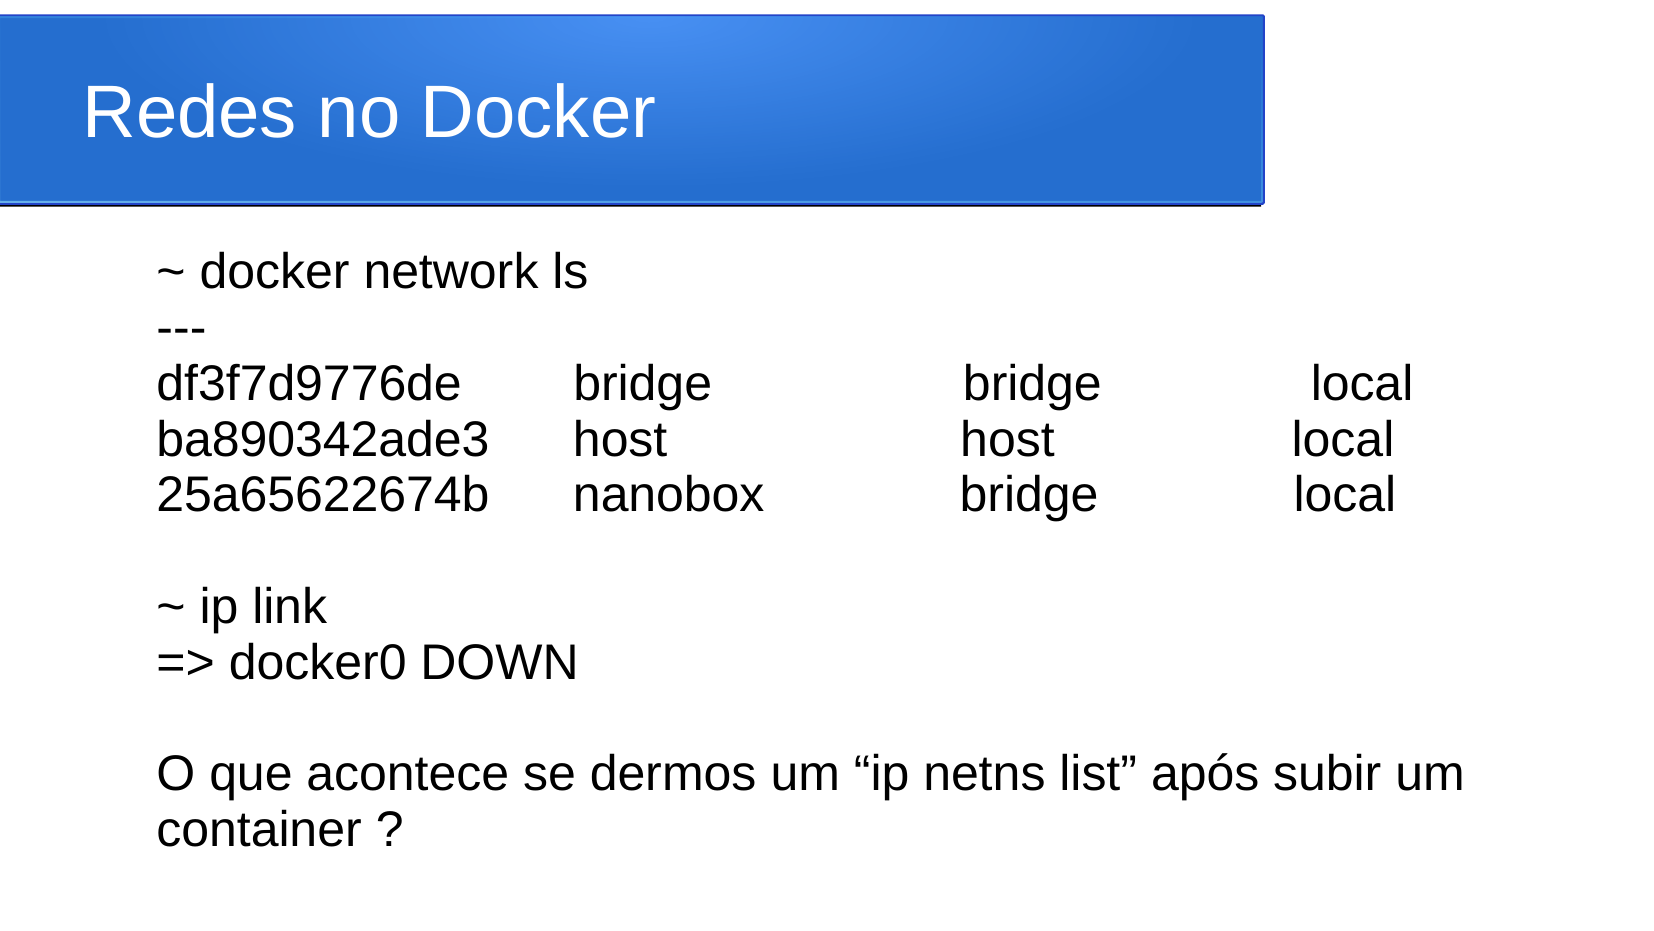

# Redes no Docker
~ docker network ls
---
df3f7d9776de bridge bridge local
ba890342ade3 host host local
25a65622674b nanobox bridge local
~ ip link
=> docker0 DOWN
O que acontece se dermos um “ip netns list” após subir um container ?